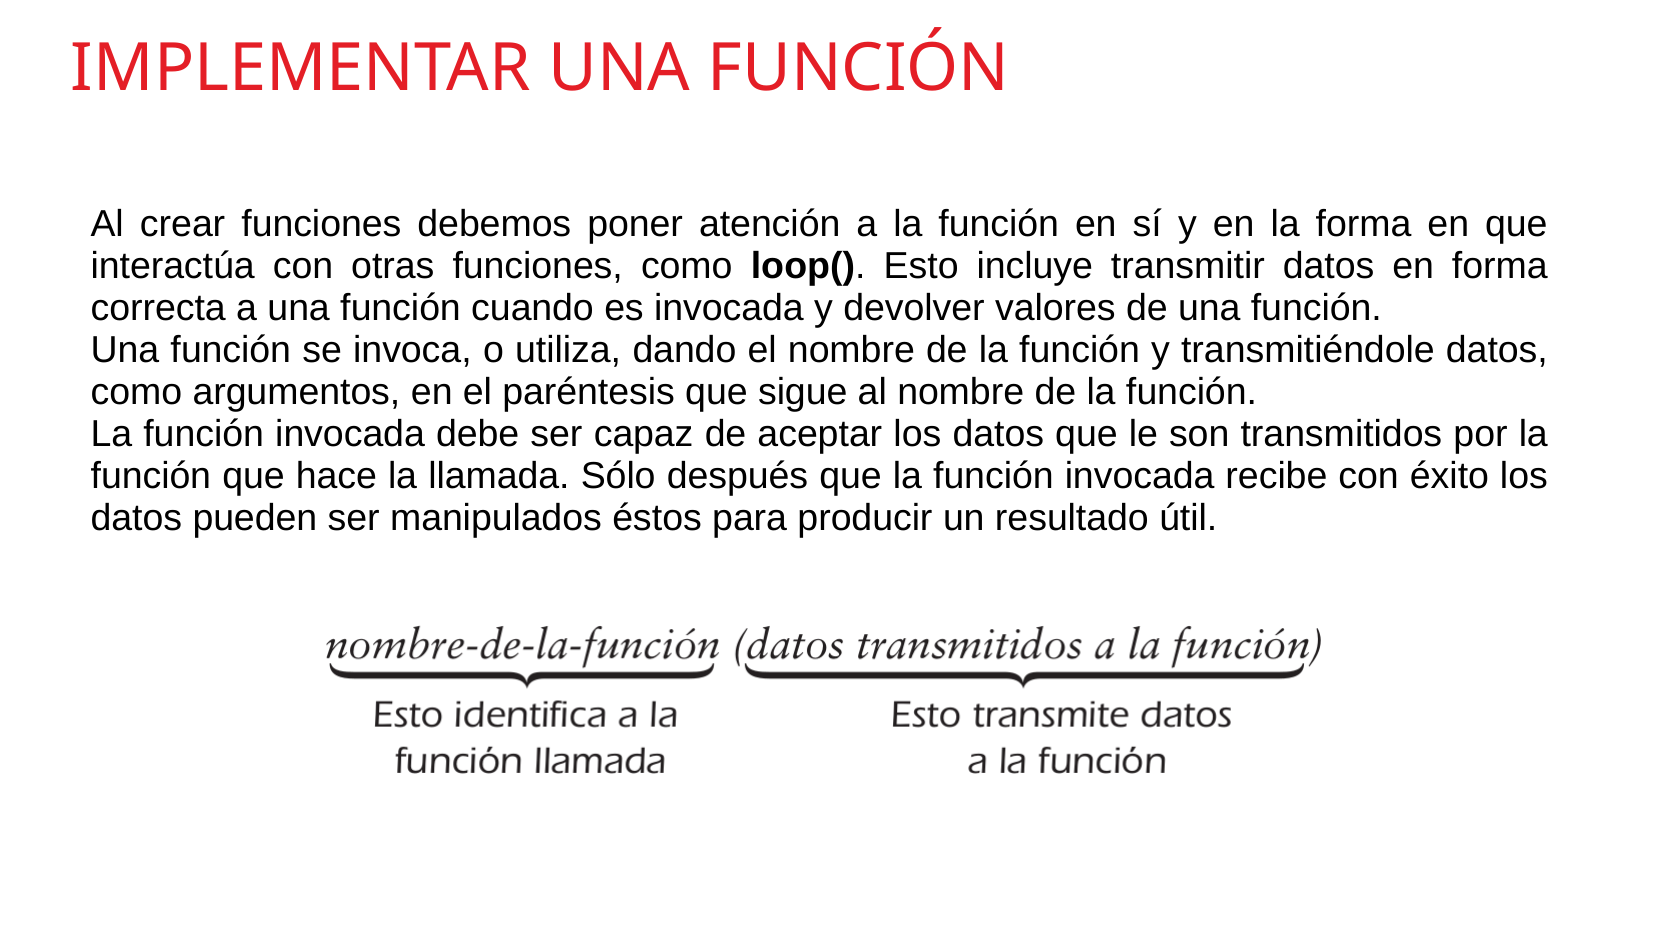

# IMPLEMENTAR UNA FUNCIÓN
Al crear funciones debemos poner atención a la función en sí y en la forma en que interactúa con otras funciones, como loop(). Esto incluye transmitir datos en forma correcta a una función cuando es invocada y devolver valores de una función.
Una función se invoca, o utiliza, dando el nombre de la función y transmitiéndole datos, como argumentos, en el paréntesis que sigue al nombre de la función.
La función invocada debe ser capaz de aceptar los datos que le son transmitidos por la función que hace la llamada. Sólo después que la función invocada recibe con éxito los datos pueden ser manipulados éstos para producir un resultado útil.